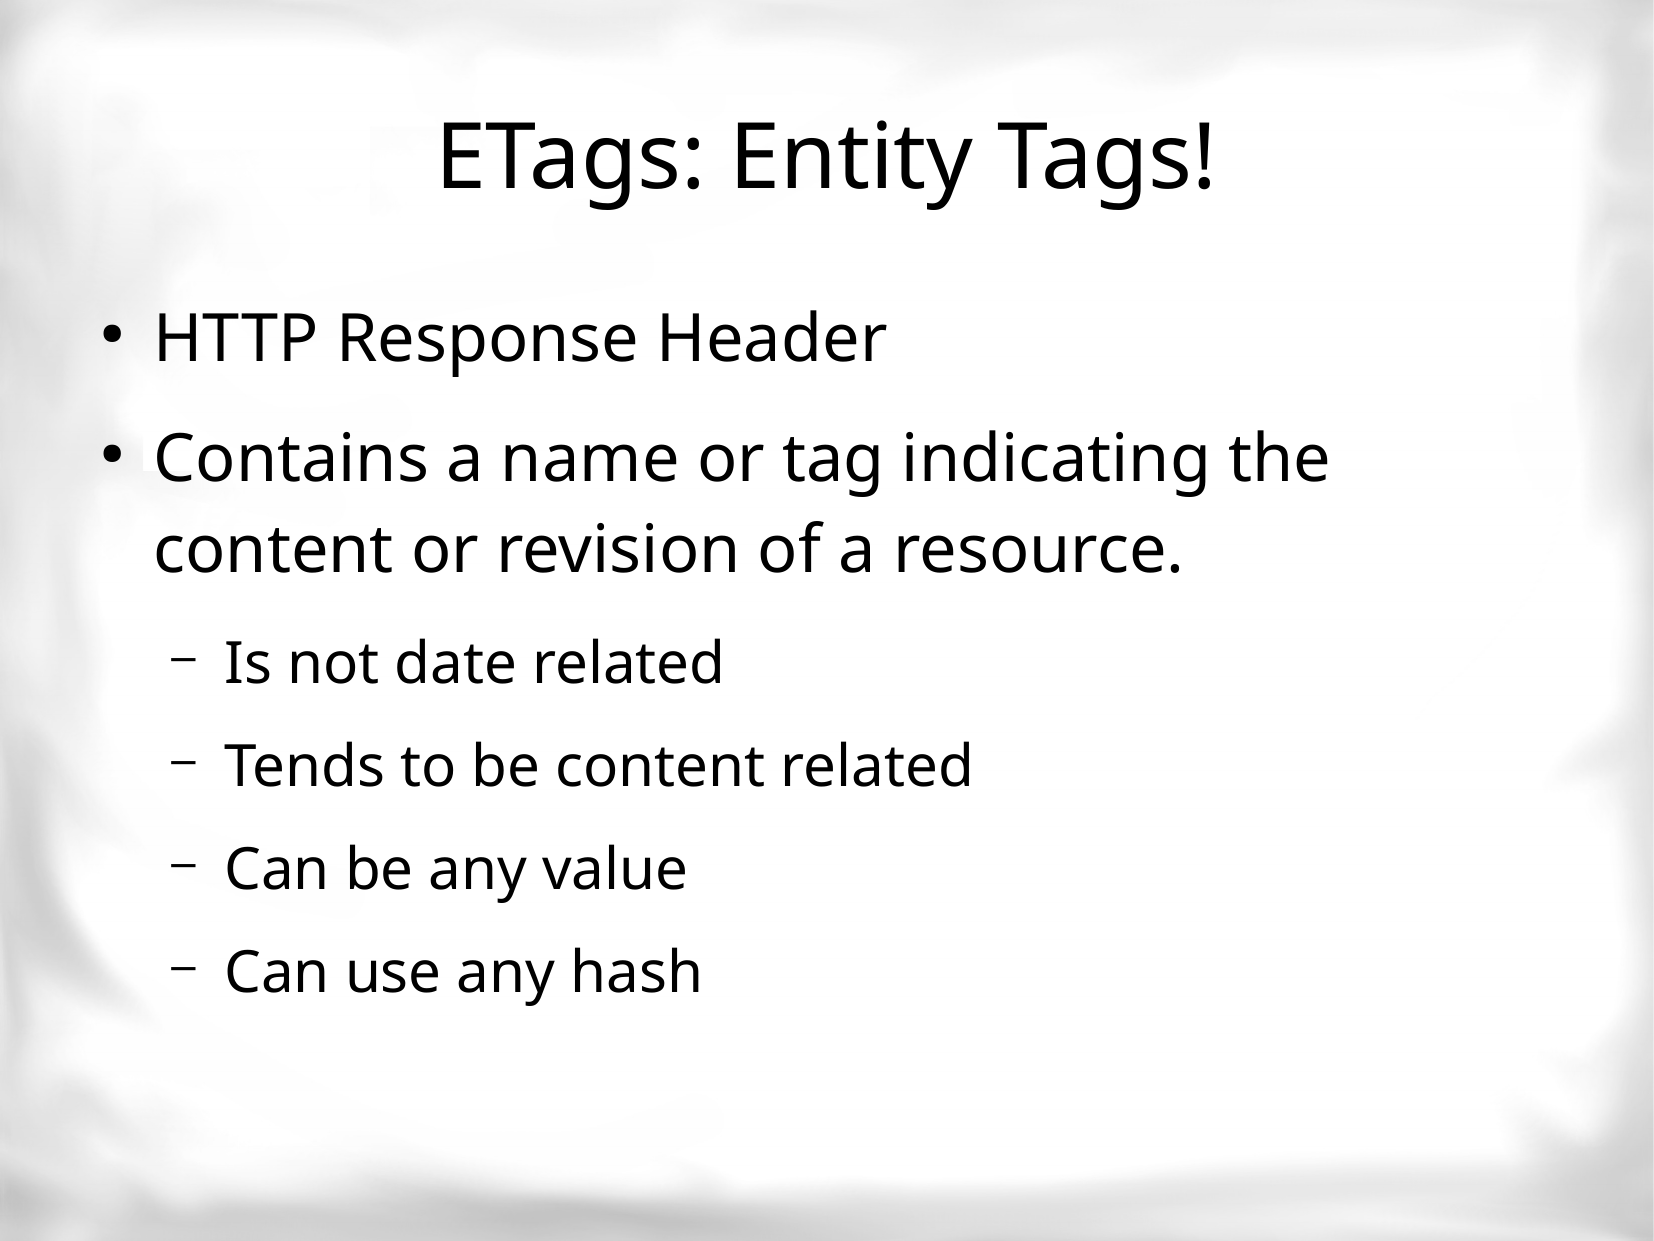

# ETags: Entity Tags!
HTTP Response Header
Contains a name or tag indicating the content or revision of a resource.
Is not date related
Tends to be content related
Can be any value
Can use any hash